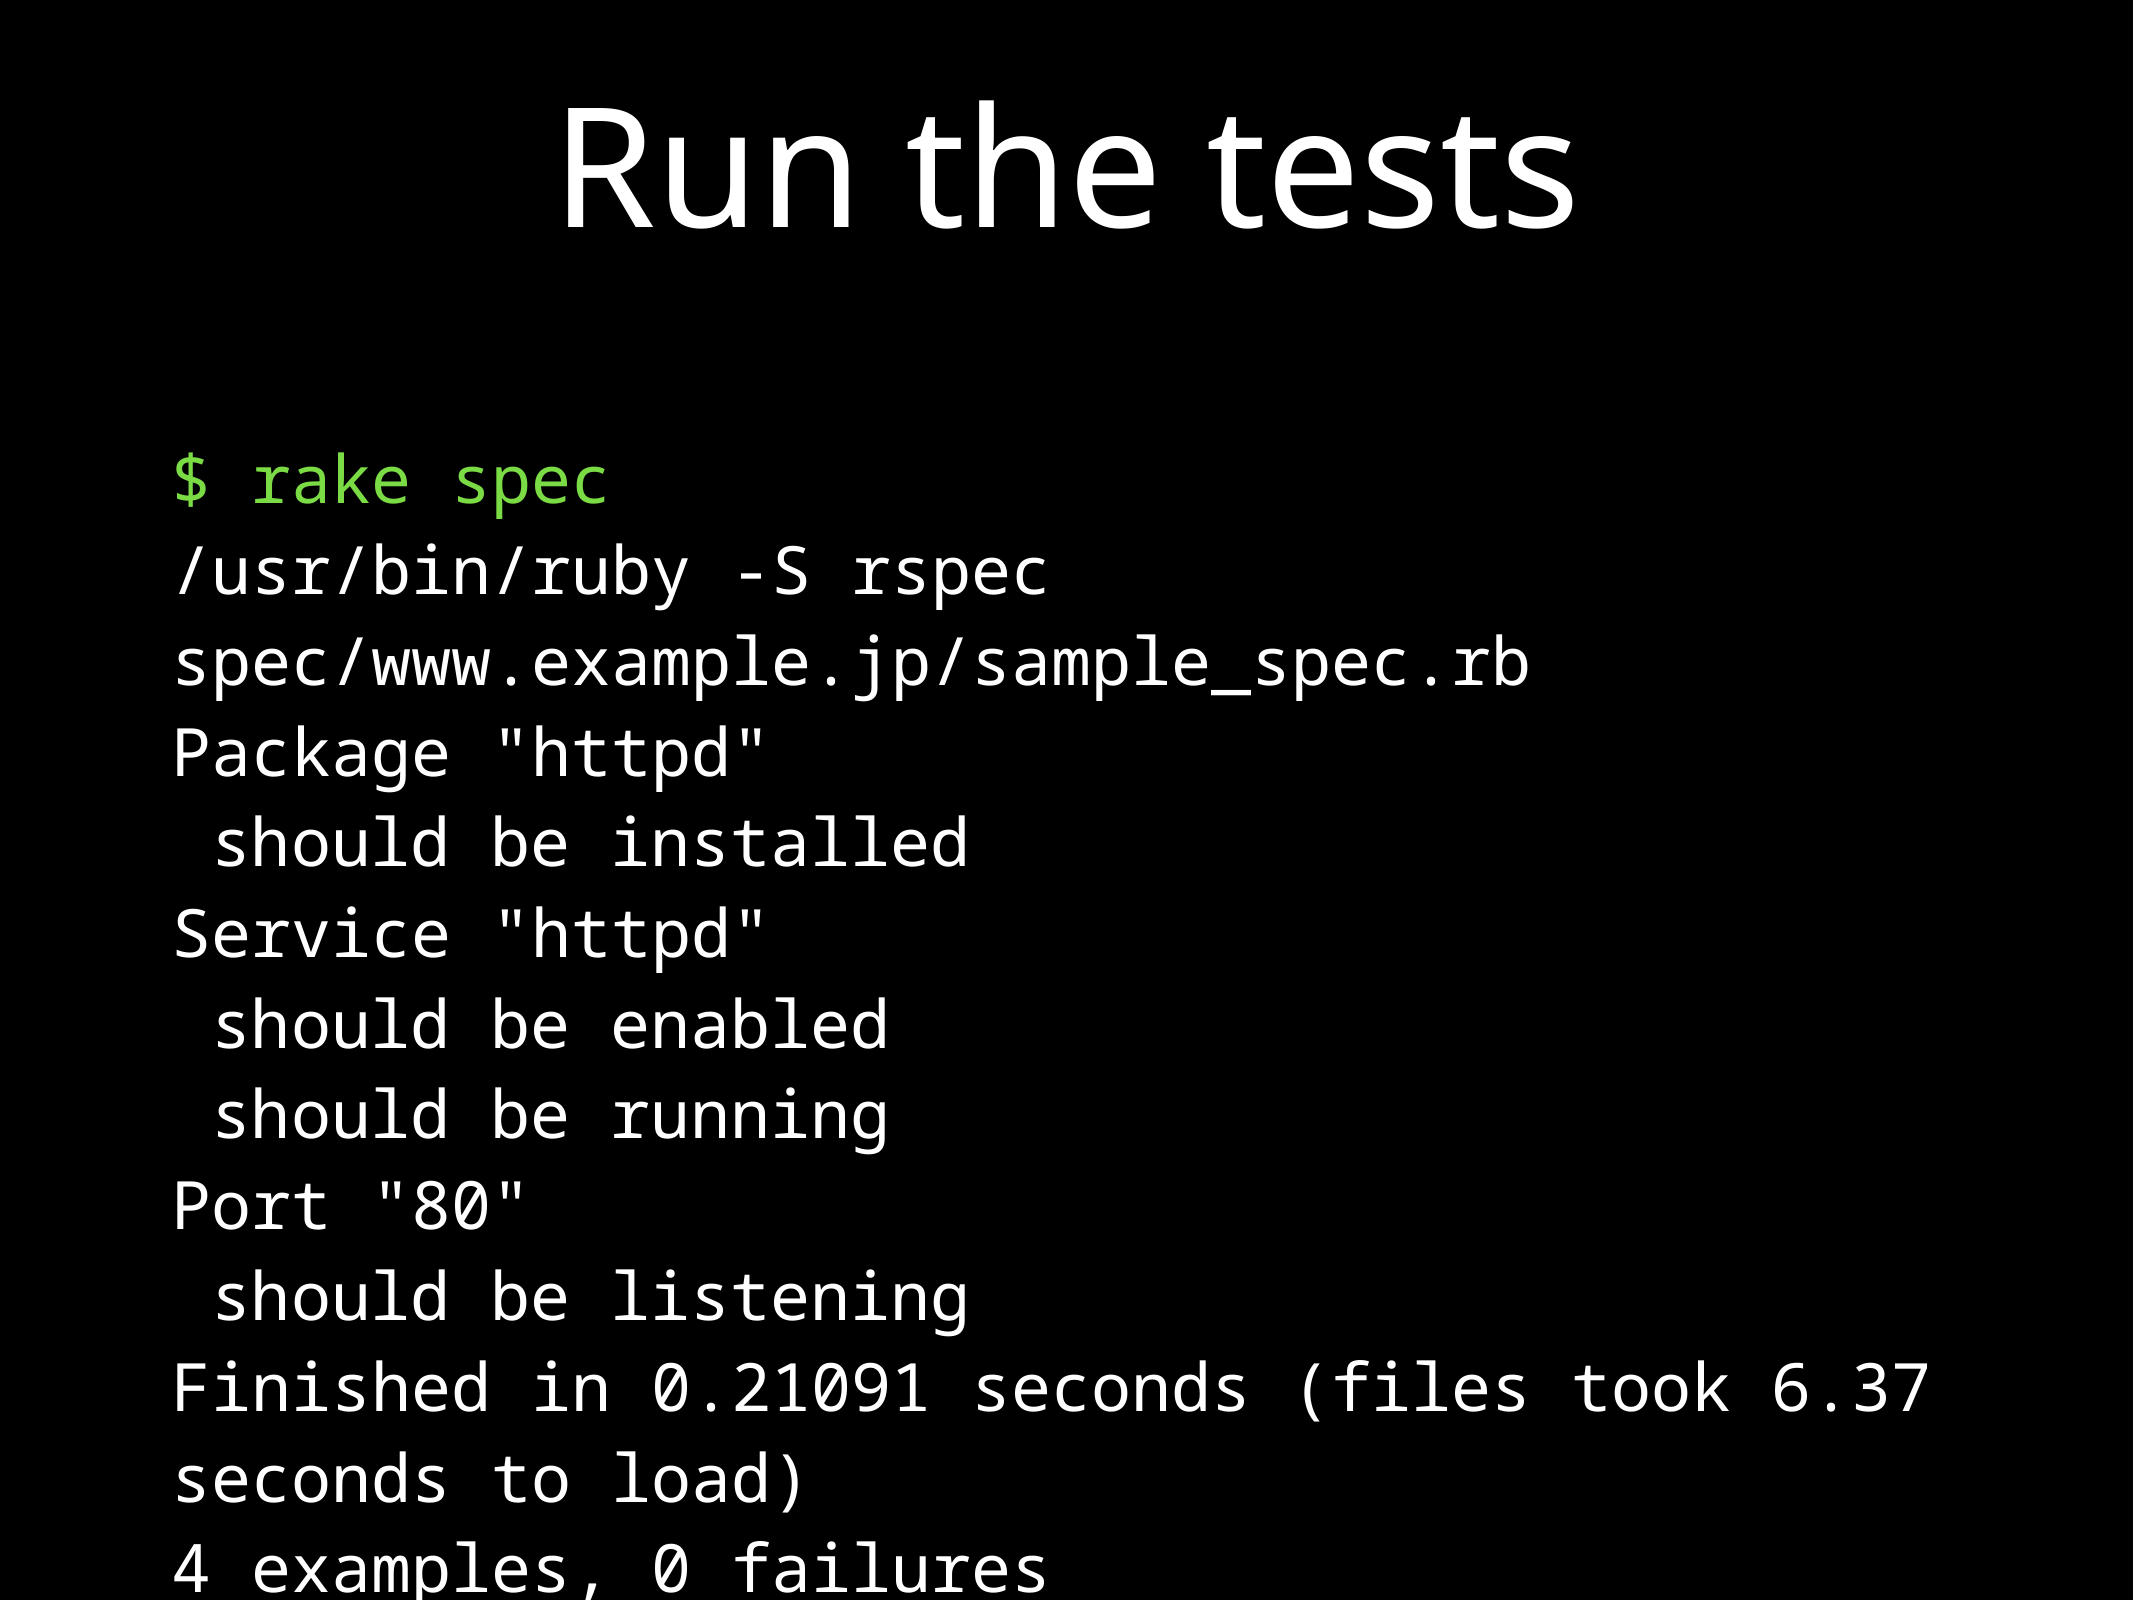

Run the tests
$ rake spec
/usr/bin/ruby -S rspec spec/www.example.jp/sample_spec.rb
Package "httpd"
 should be installed
Service "httpd"
 should be enabled
 should be running
Port "80"
 should be listening
Finished in 0.21091 seconds (files took 6.37 seconds to load)
4 examples, 0 failures